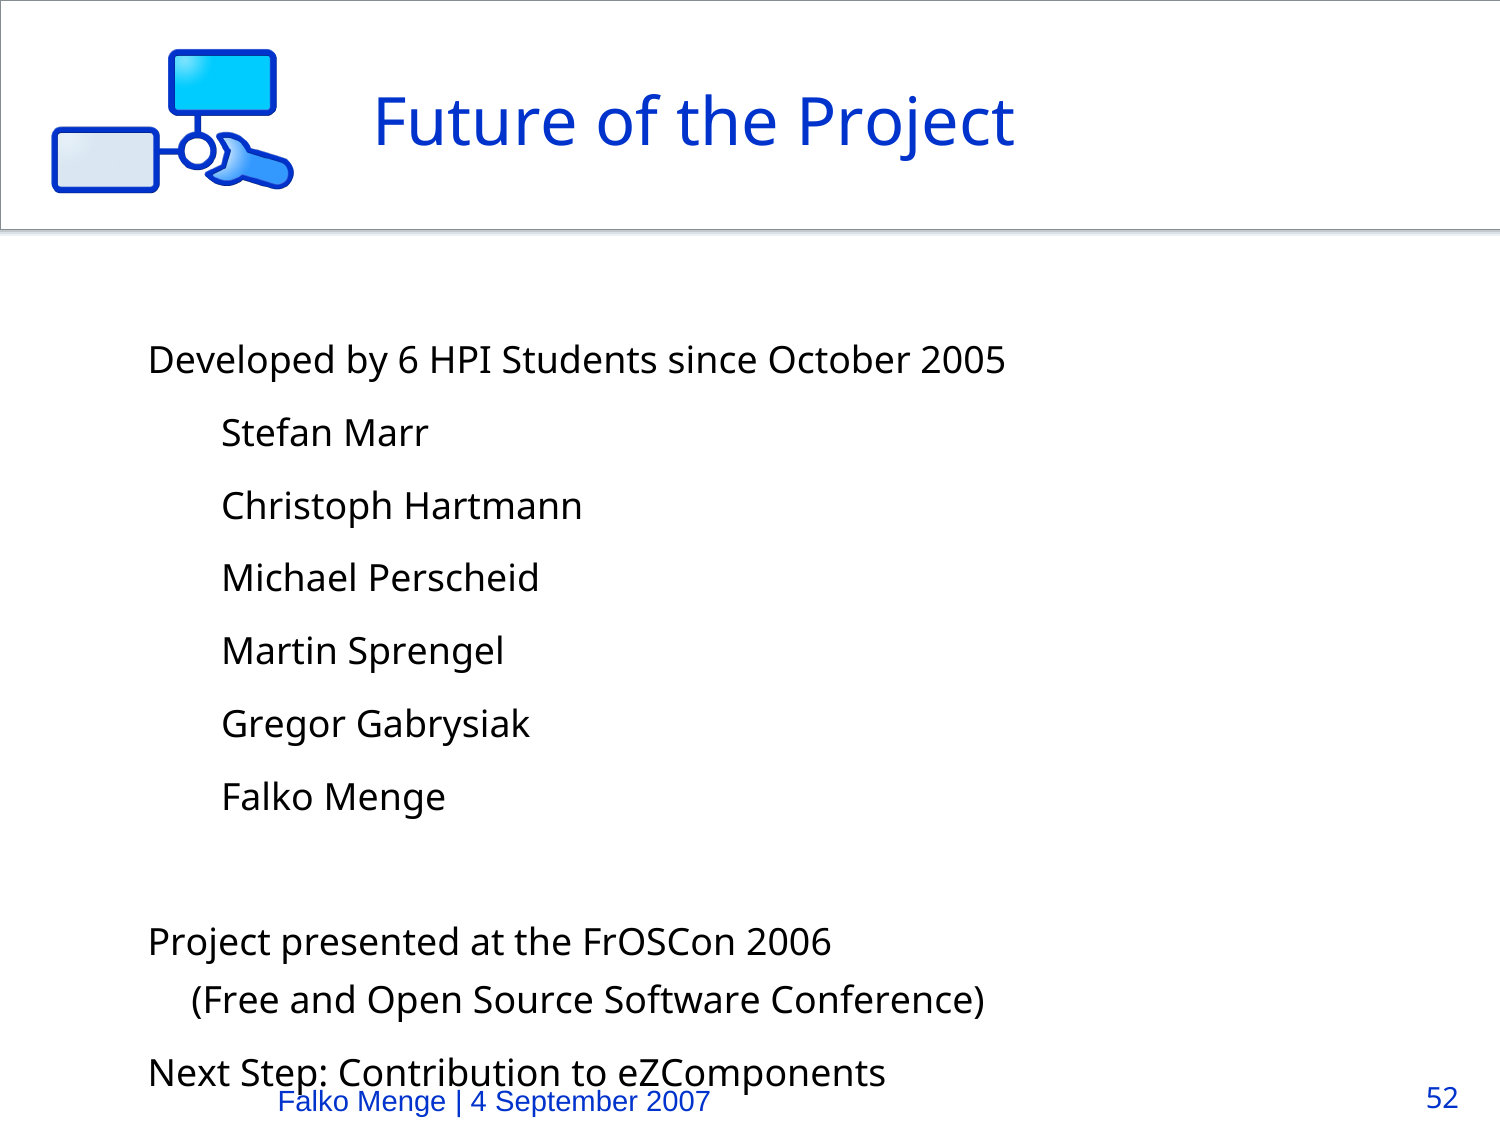

# Future of the Project
Developed by 6 HPI Students since October 2005
Stefan Marr
Christoph Hartmann
Michael Perscheid
Martin Sprengel
Gregor Gabrysiak
Falko Menge
Project presented at the FrOSCon 2006
(Free and Open Source Software Conference)
Next Step: Contribution to eZComponents
Falko Menge
52